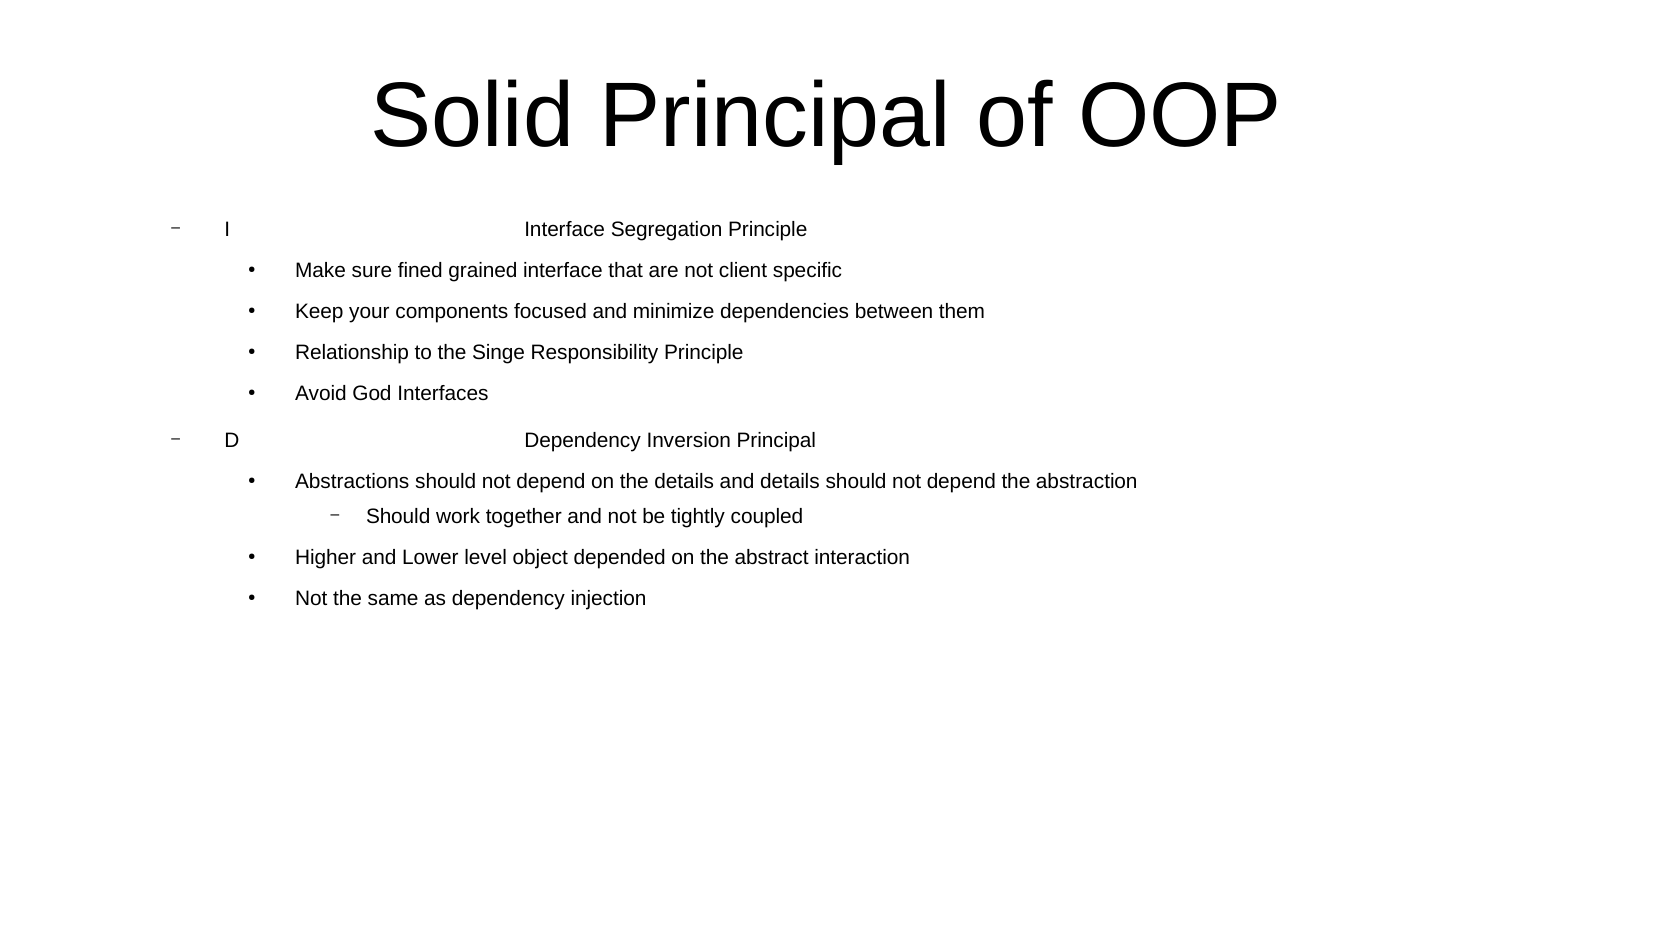

# Solid Principal of OOP
I 				Interface Segregation Principle
Make sure fined grained interface that are not client specific
Keep your components focused and minimize dependencies between them
Relationship to the Singe Responsibility Principle
Avoid God Interfaces
D 				Dependency Inversion Principal
Abstractions should not depend on the details and details should not depend the abstraction
Should work together and not be tightly coupled
Higher and Lower level object depended on the abstract interaction
Not the same as dependency injection